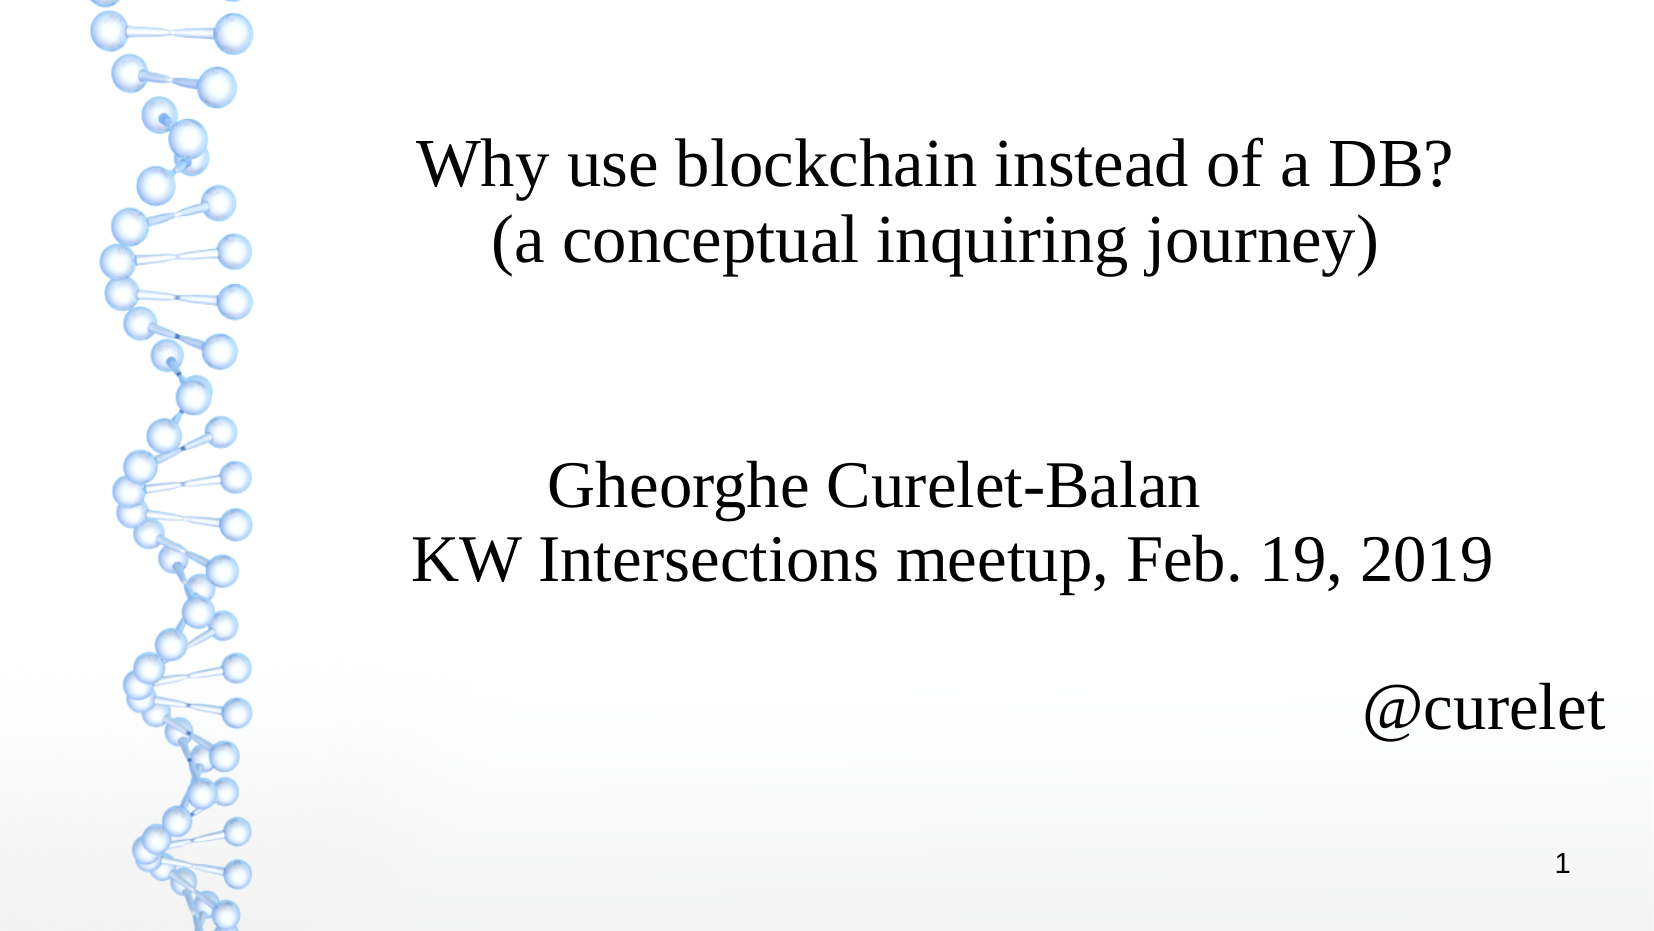

# Why use blockchain instead of a DB? (a conceptual inquiring journey)
 			Gheorghe Curelet-Balan 					KW Intersections meetup, Feb. 19, 2019
 @curelet
1